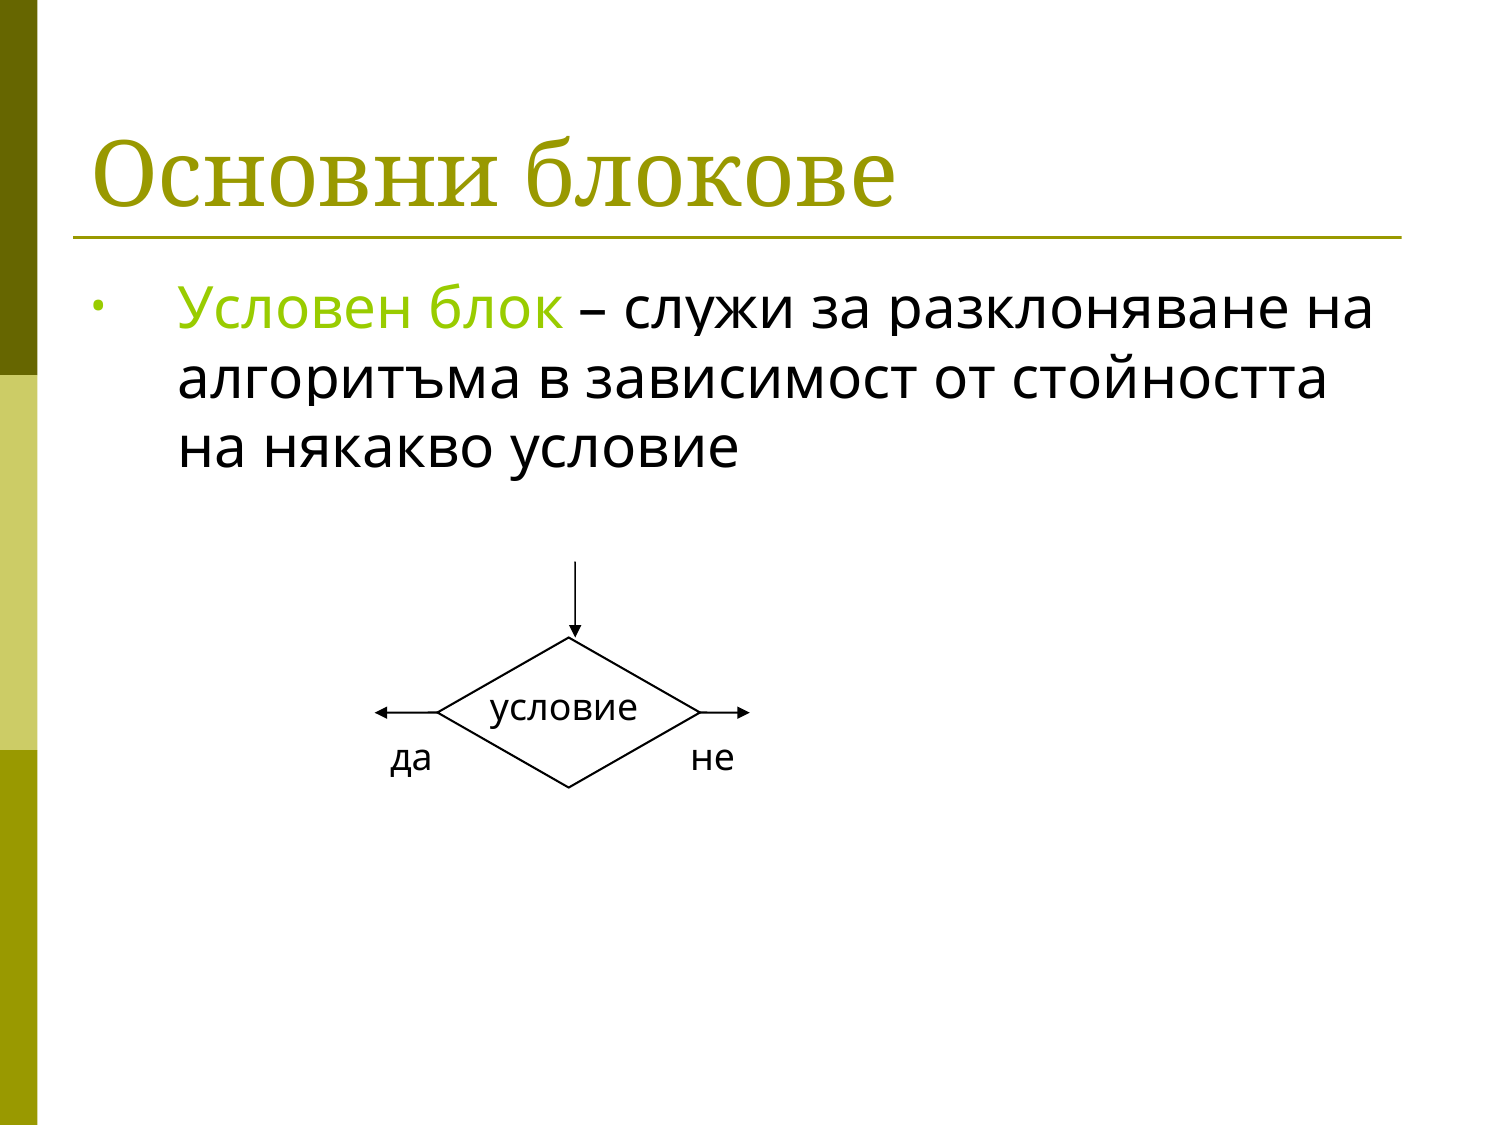

# Основни блокове
Условен блок – служи за разклоняване на алгоритъма в зависимост от стойността на някакво условие
условие
да
не